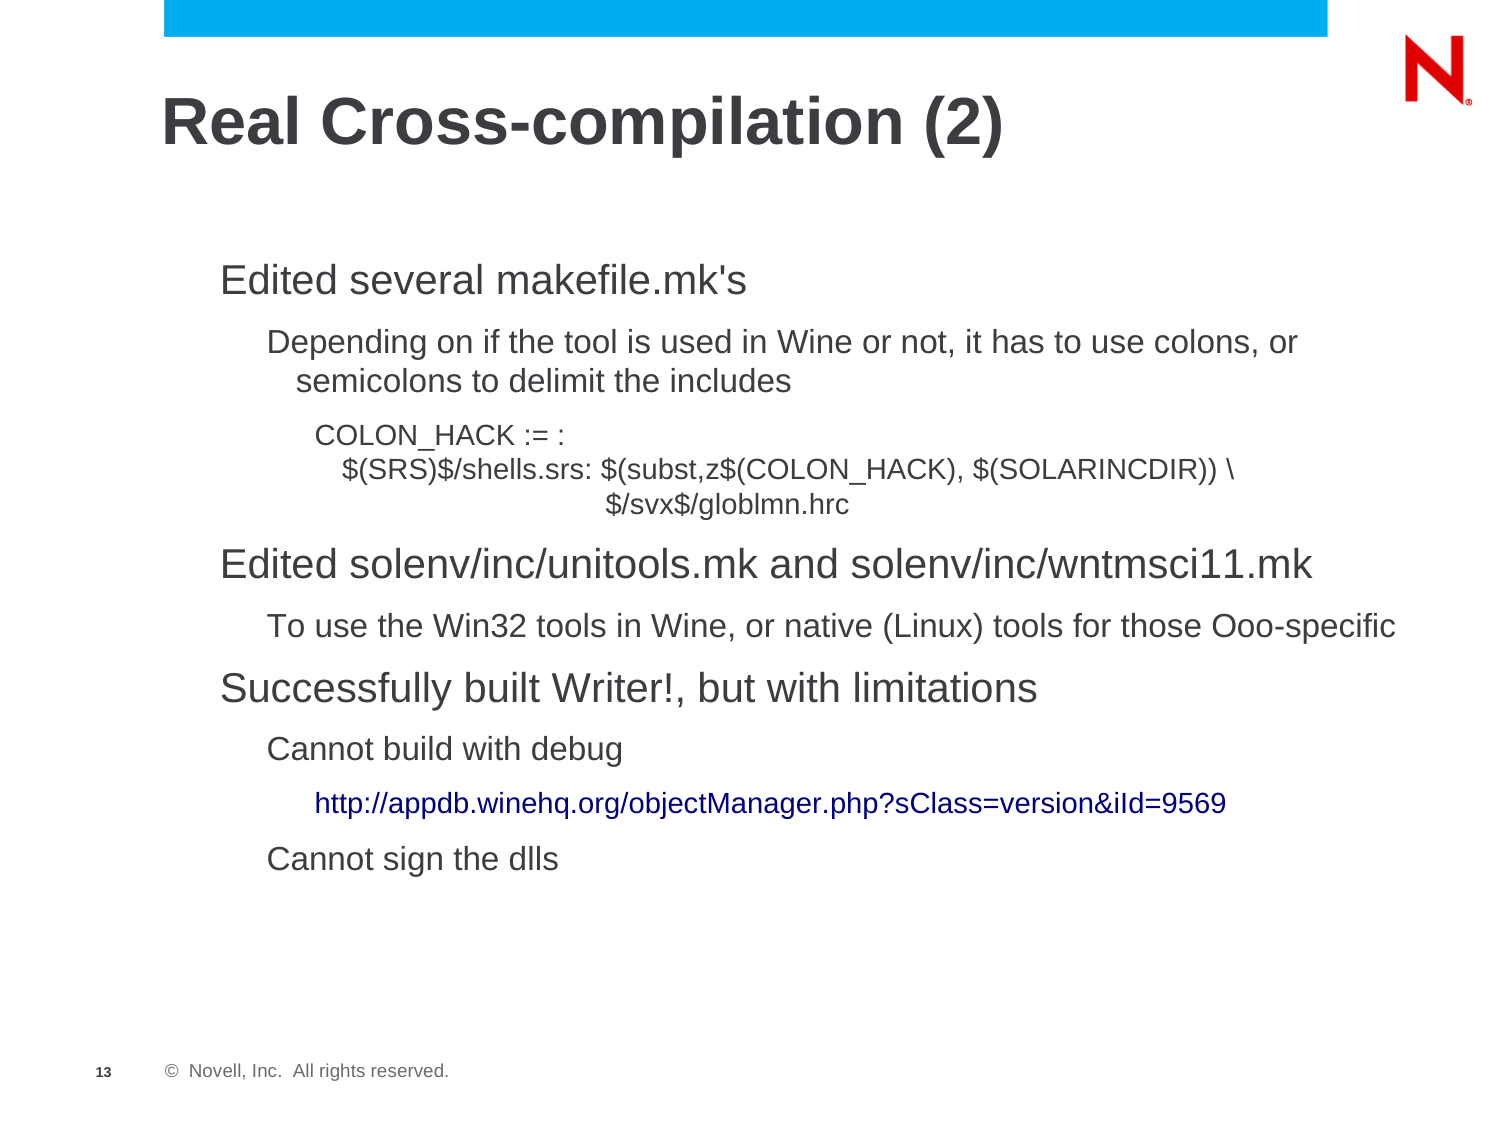

# Real Cross-compilation (2)
Edited several makefile.mk's
Depending on if the tool is used in Wine or not, it has to use colons, or semicolons to delimit the includes
COLON_HACK := :
$(SRS)$/shells.srs: $(subst,z$(COLON_HACK), $(SOLARINCDIR)) \
 $/svx$/globlmn.hrc
Edited solenv/inc/unitools.mk and solenv/inc/wntmsci11.mk
To use the Win32 tools in Wine, or native (Linux) tools for those Ooo-specific
Successfully built Writer!, but with limitations
Cannot build with debug
http://appdb.winehq.org/objectManager.php?sClass=version&iId=9569
Cannot sign the dlls